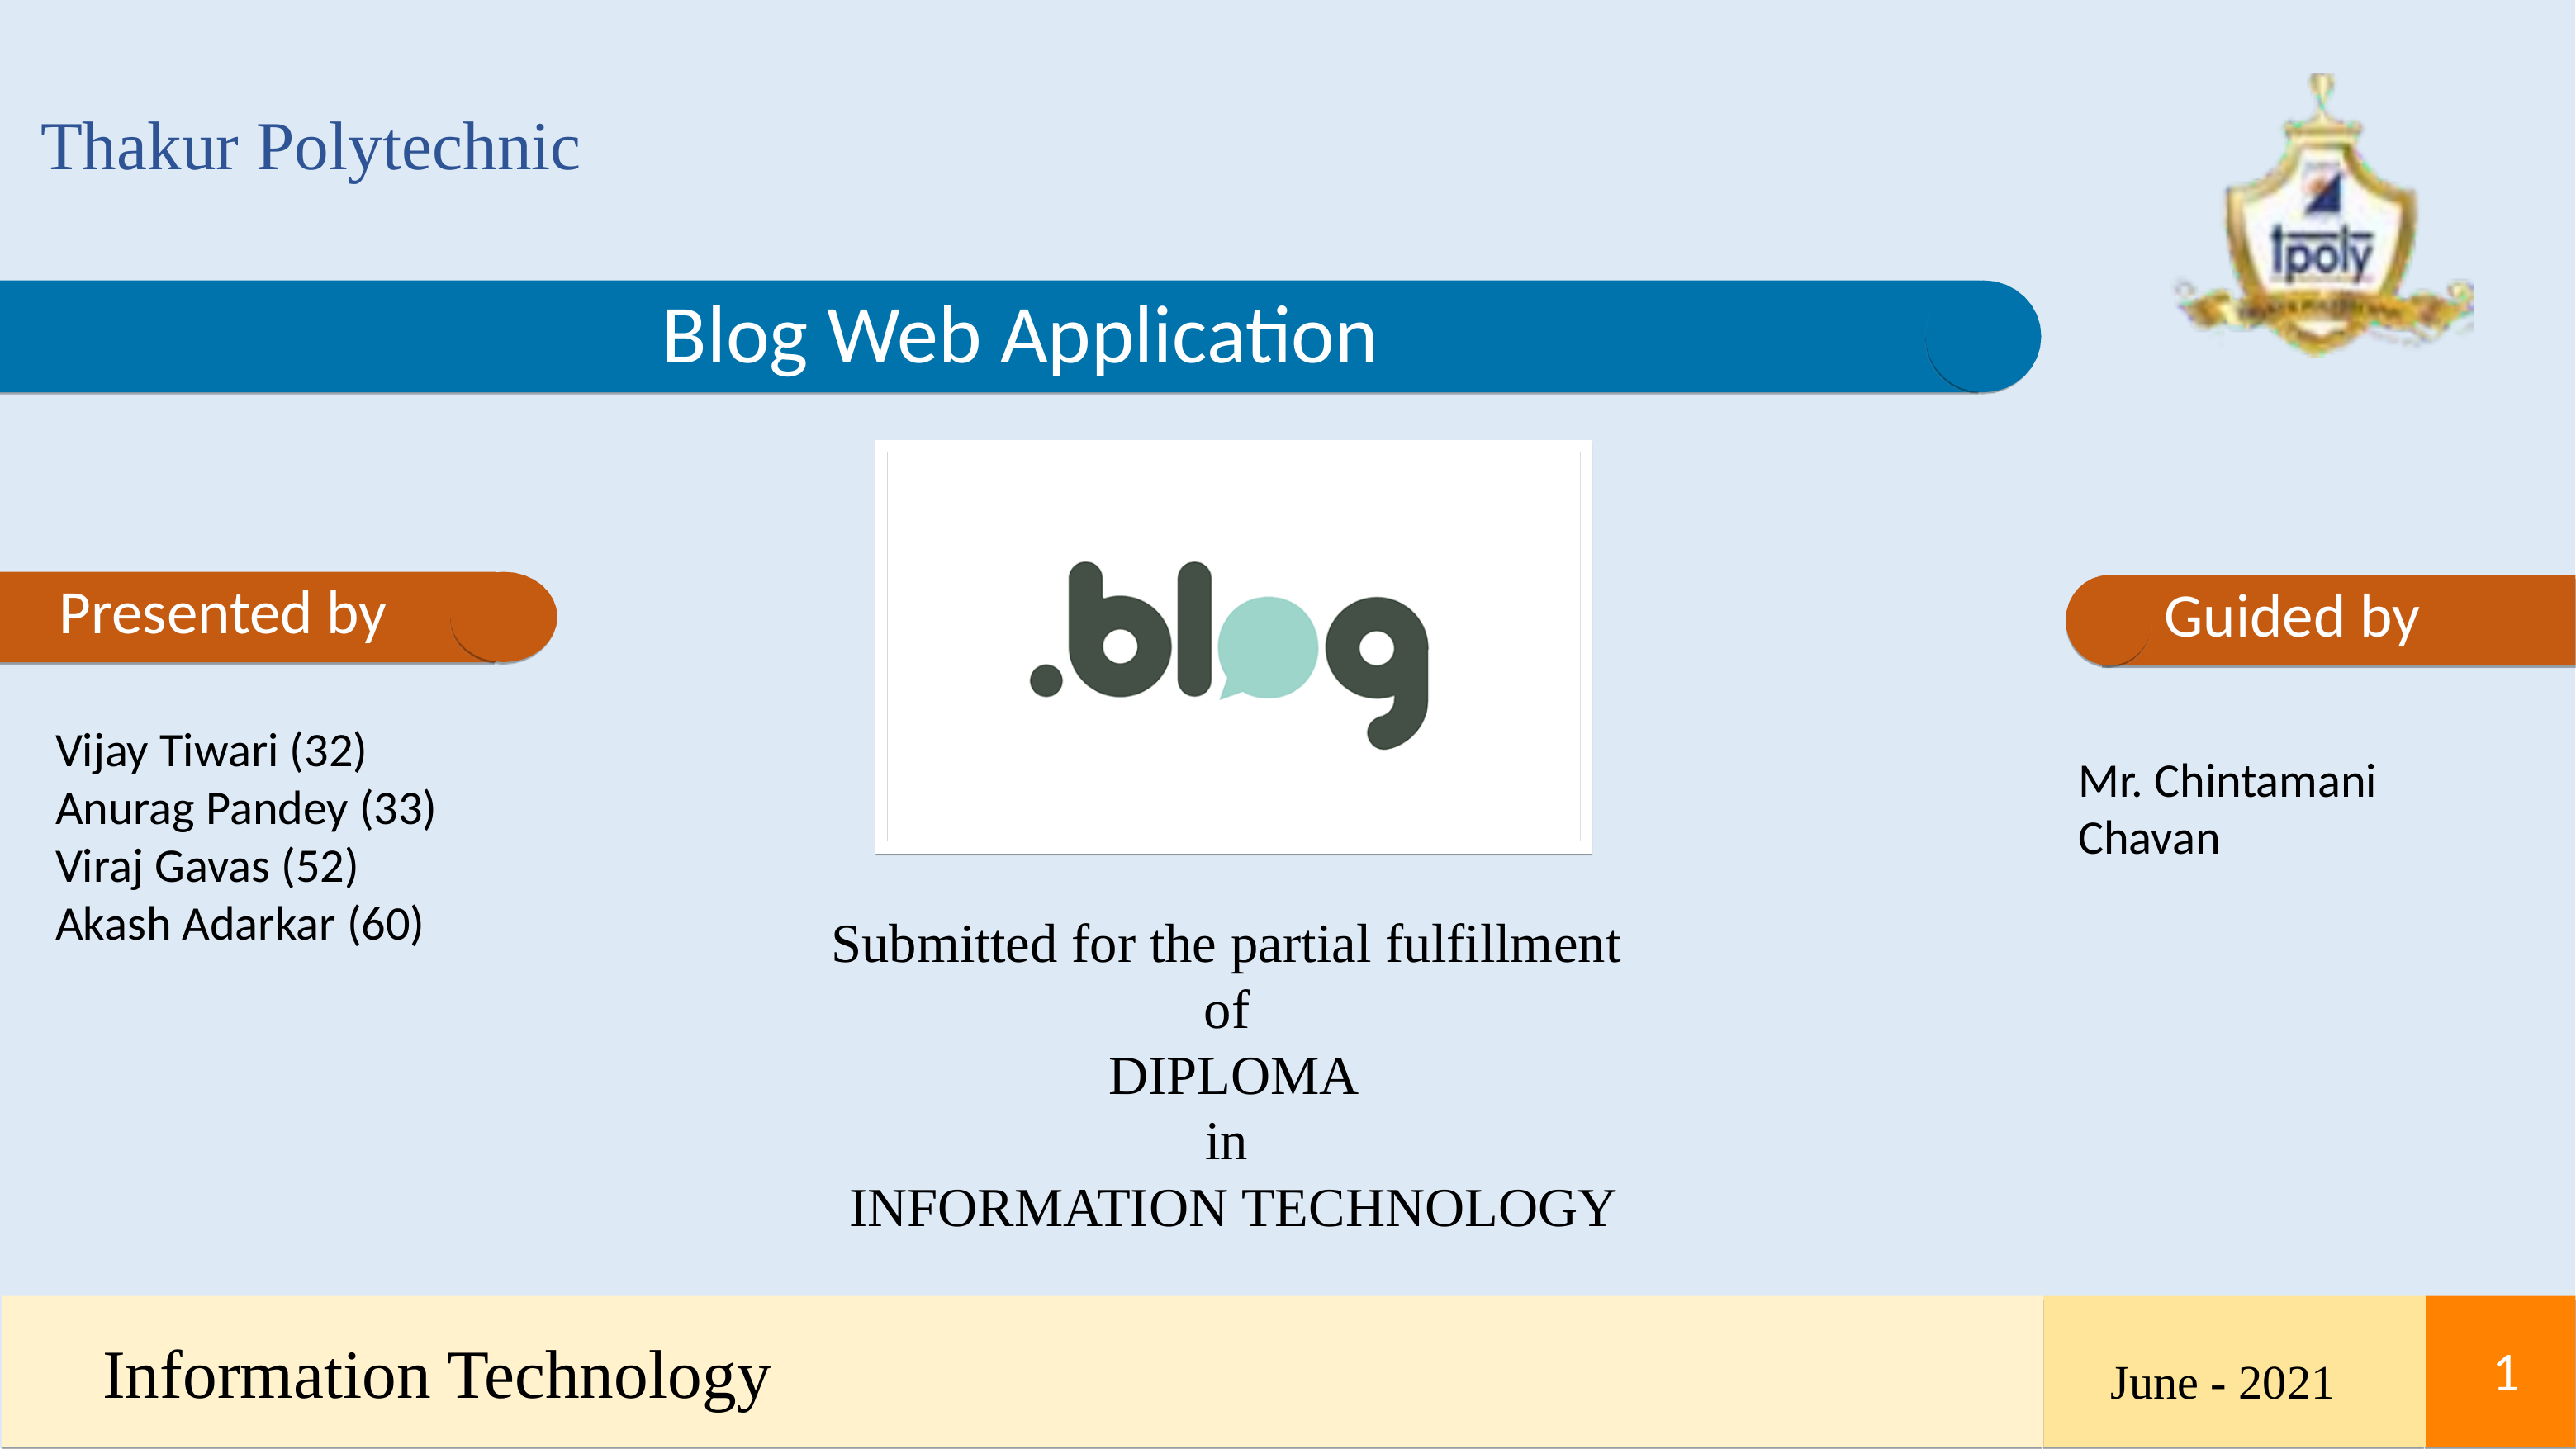

Thakur Polytechnic
Blog Web Application
	Presented by
	Guided by
Vijay Tiwari (32)
Anurag Pandey (33)
Viraj Gavas (52)
Akash Adarkar (60)
Mr. Chintamani Chavan
Submitted for the partial fulfillment
of
DIPLOMA
in
INFORMATION TECHNOLOGY
Information Technology
June - 2021